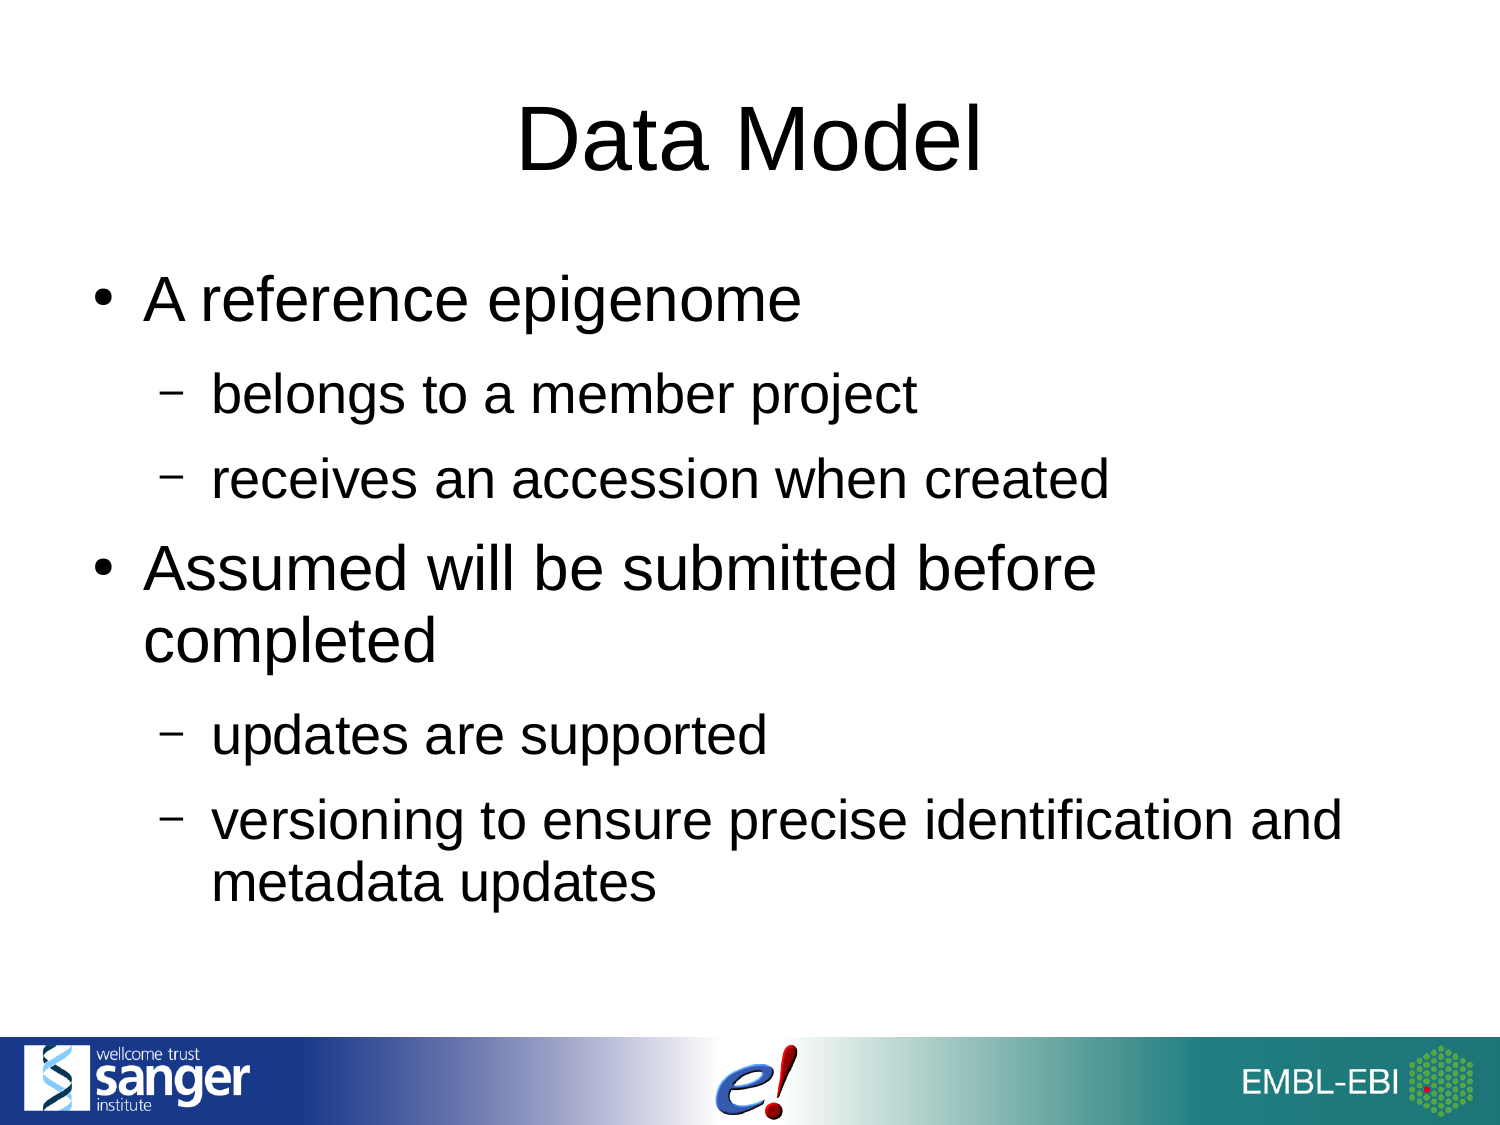

# Data Model
A reference epigenome
belongs to a member project
receives an accession when created
Assumed will be submitted before completed
updates are supported
versioning to ensure precise identification and metadata updates